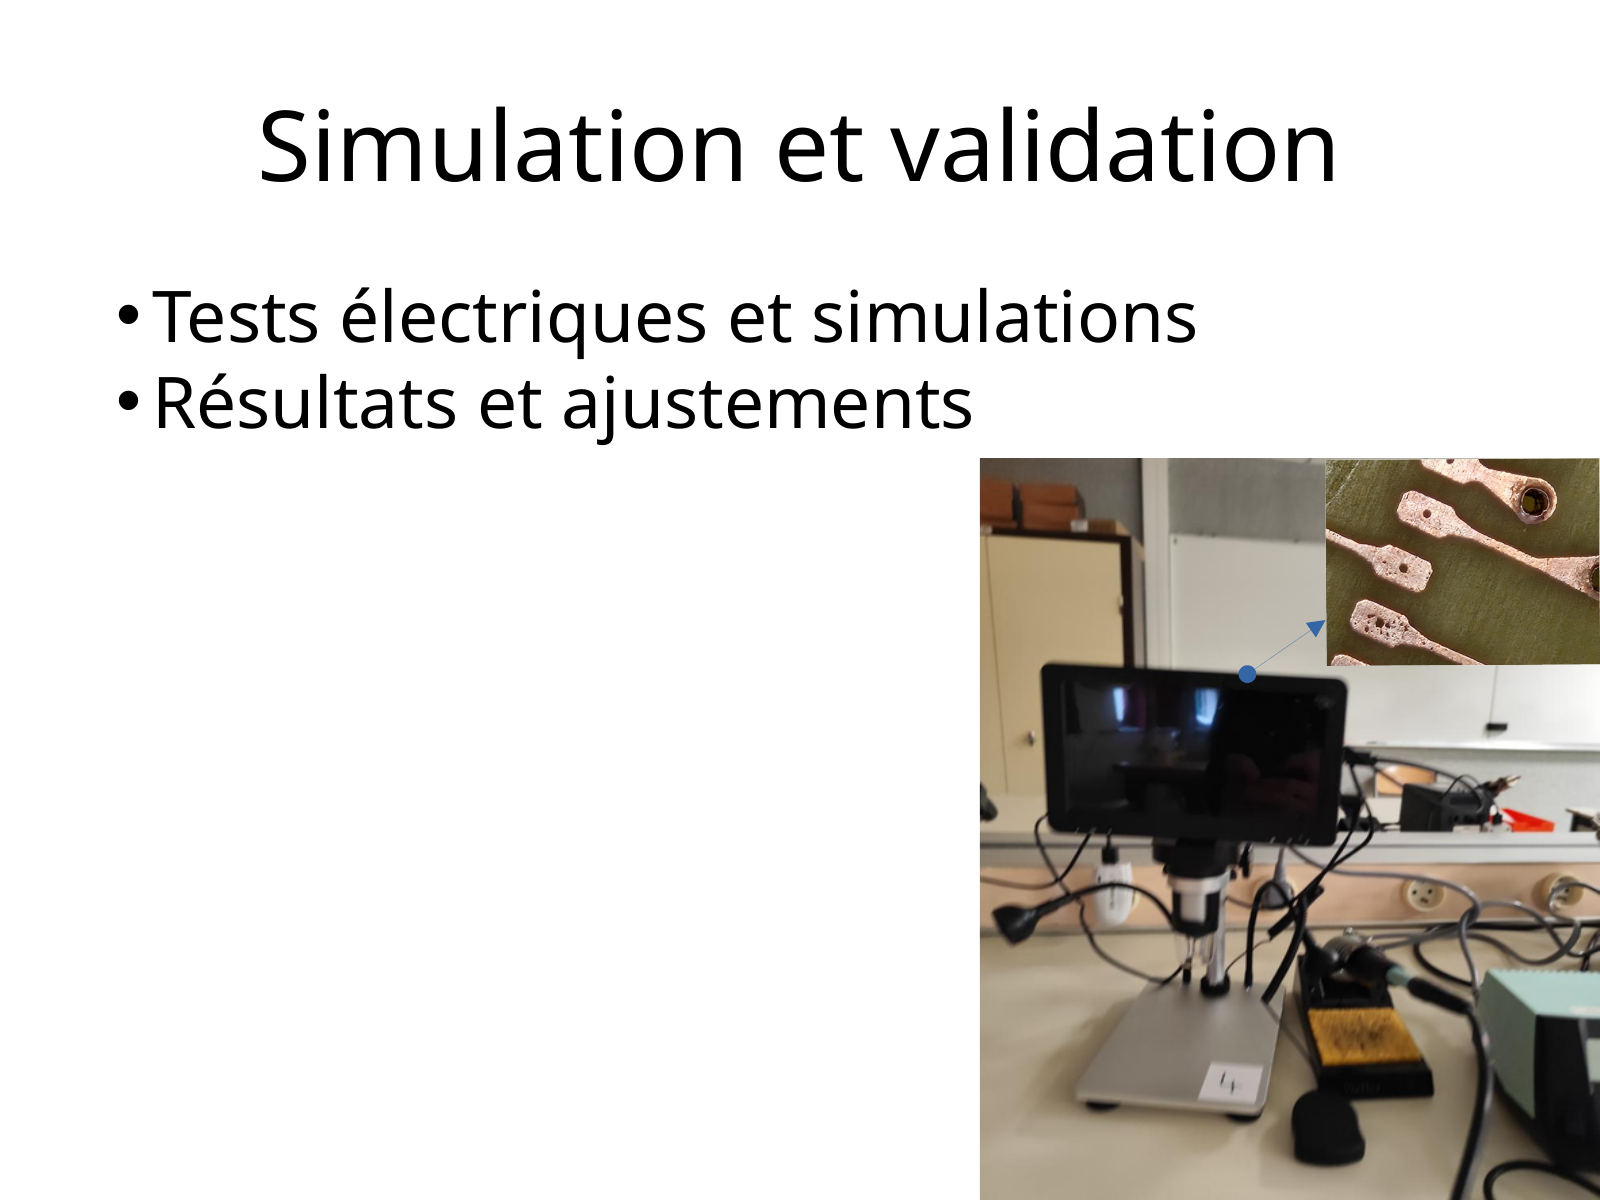

Simulation et validation
Tests électriques et simulations
Résultats et ajustements